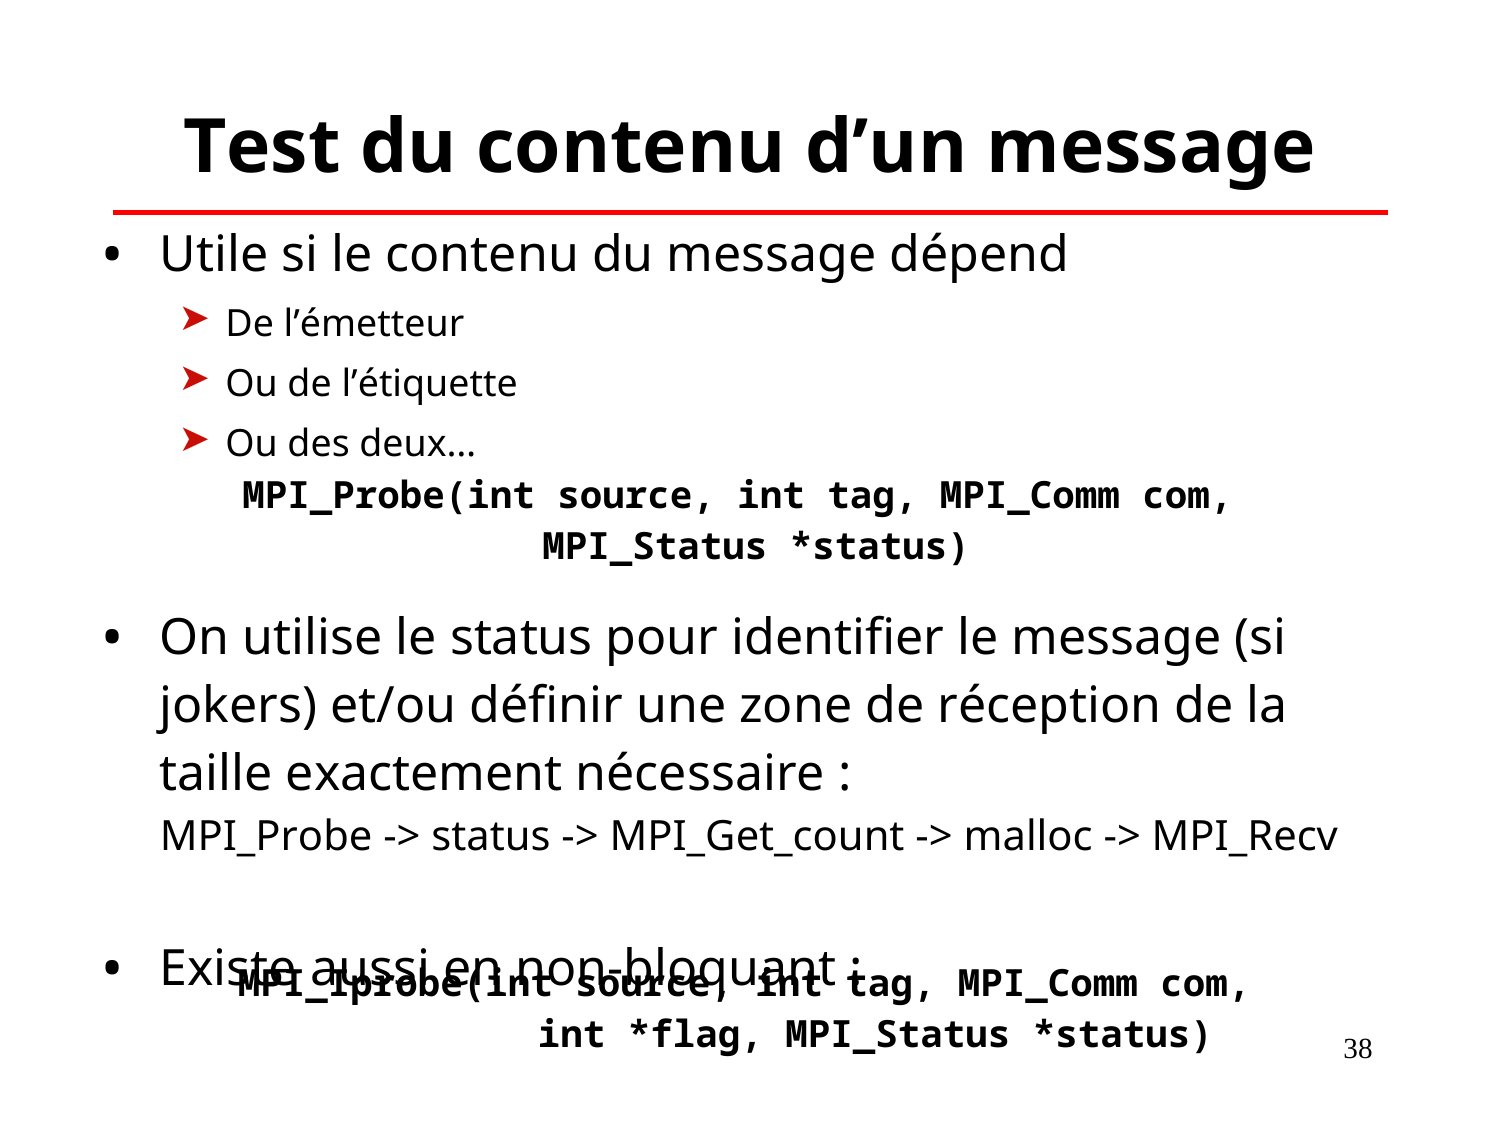

# Test du contenu d’un message
Utile si le contenu du message dépend
De l’émetteur
Ou de l’étiquette
Ou des deux…
On utilise le status pour identifier le message (si jokers) et/ou définir une zone de réception de la taille exactement nécessaire :
MPI_Probe -> status -> MPI_Get_count -> malloc -> MPI_Recv
Existe aussi en non-bloquant :
MPI_Probe(int source, int tag, MPI_Comm com,
		MPI_Status *status)
MPI_Iprobe(int source, int tag, MPI_Comm com,
		int *flag, MPI_Status *status)
38